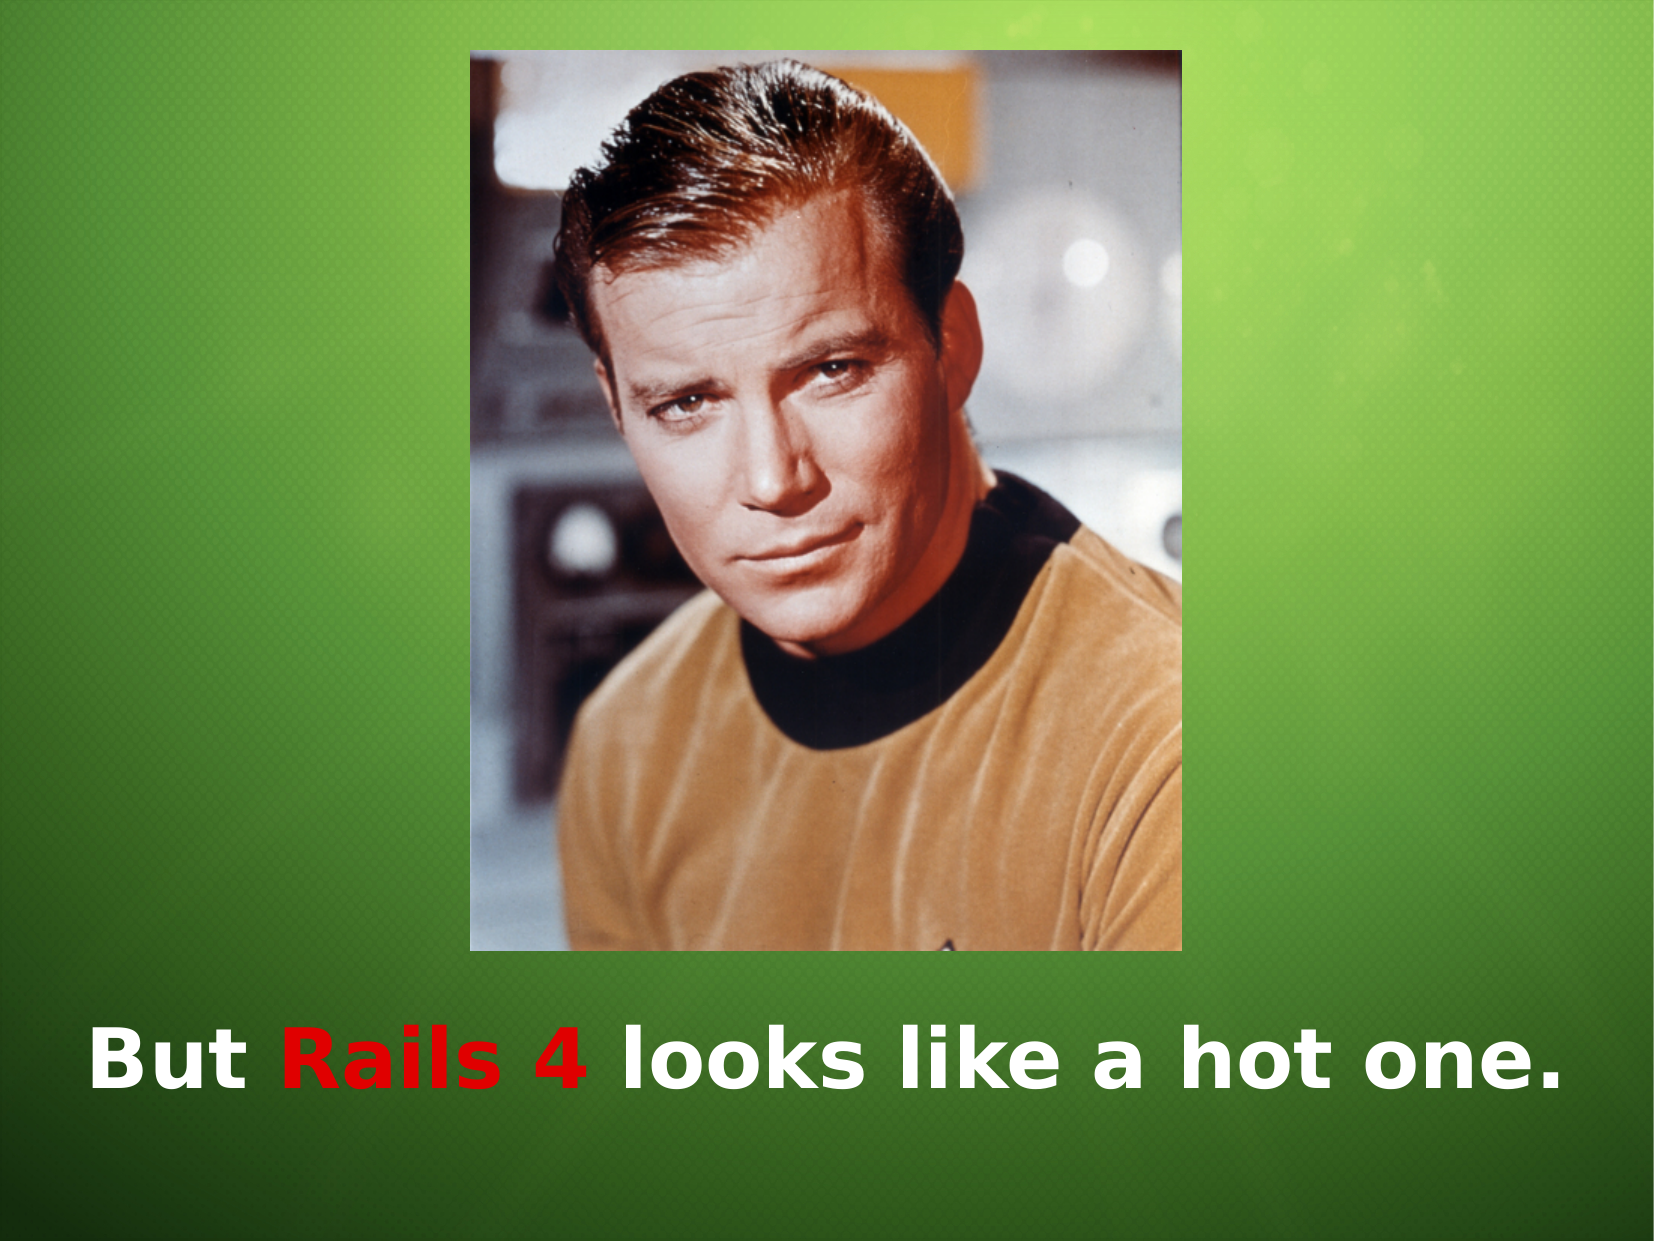

But Rails 4 looks like a hot one.